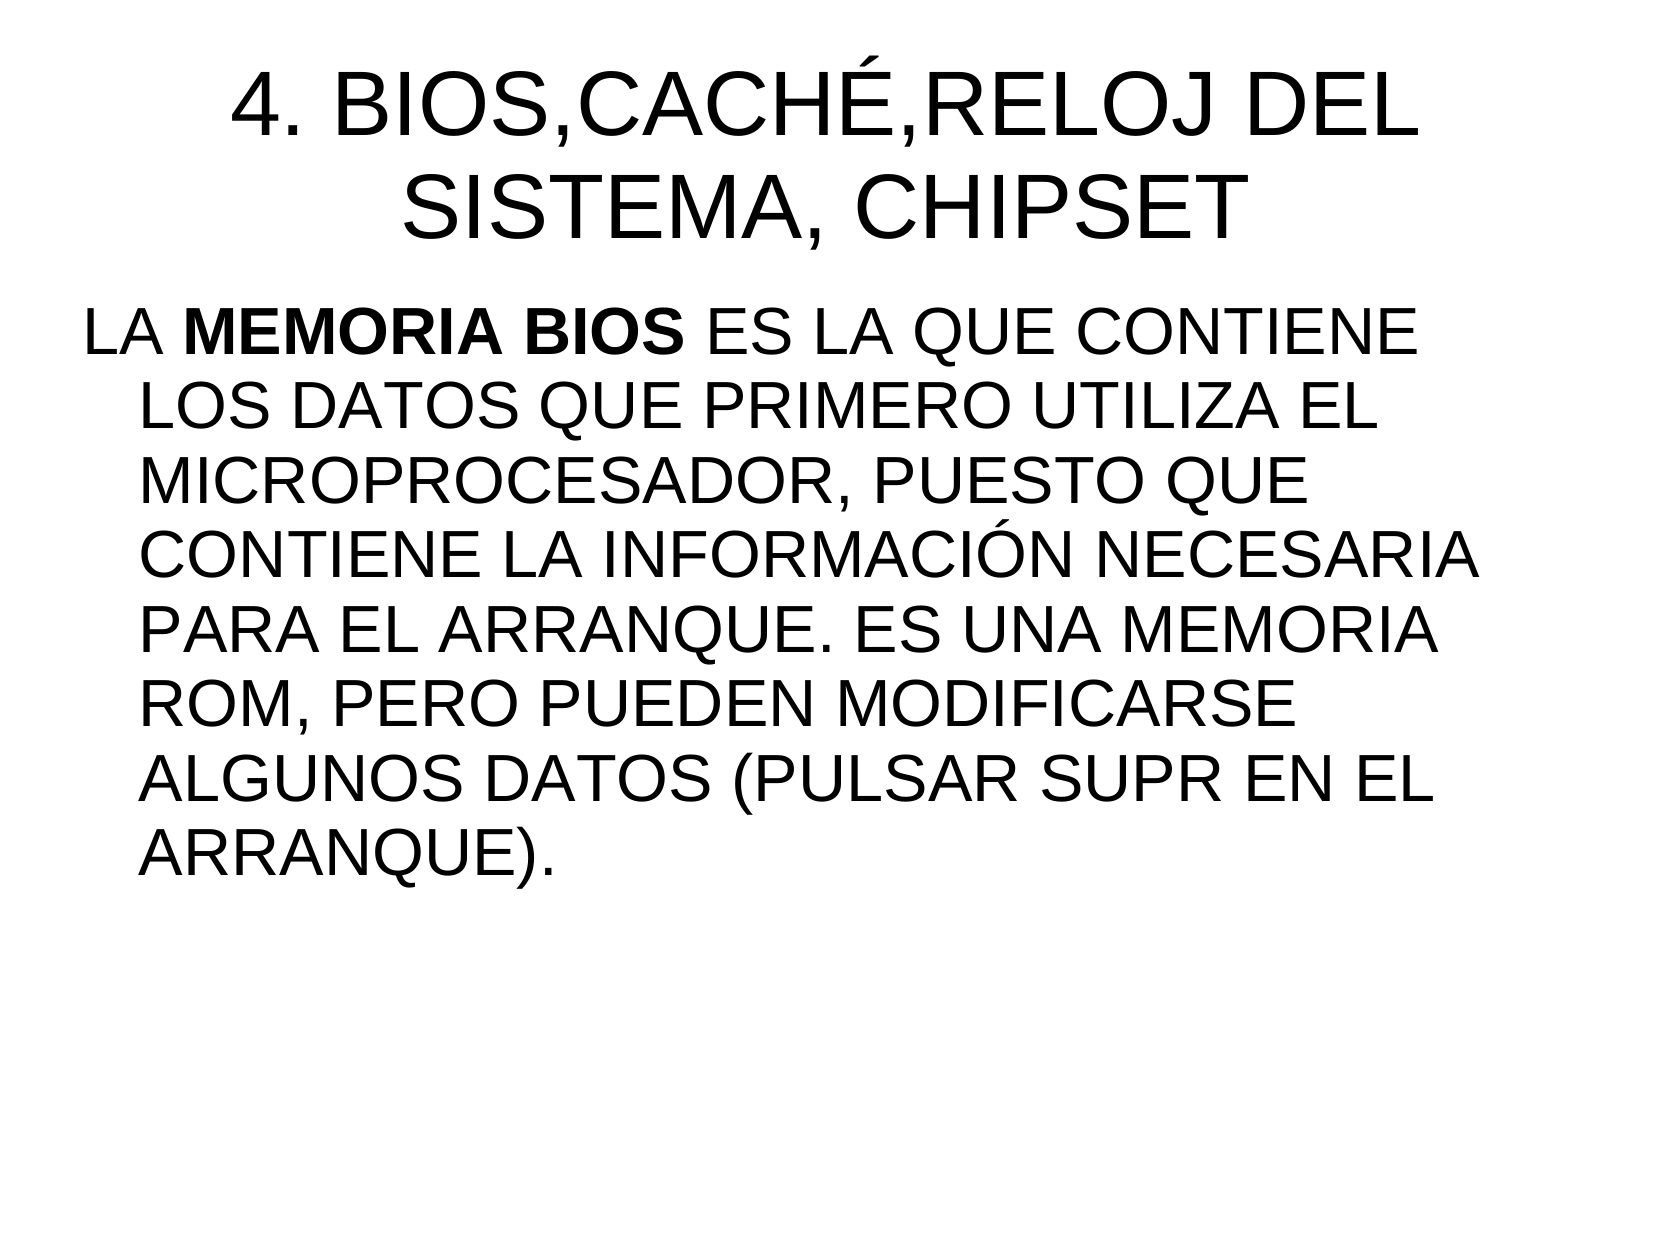

# 4. BIOS,CACHÉ,RELOJ DEL SISTEMA, CHIPSET
LA MEMORIA BIOS ES LA QUE CONTIENE LOS DATOS QUE PRIMERO UTILIZA EL MICROPROCESADOR, PUESTO QUE CONTIENE LA INFORMACIÓN NECESARIA PARA EL ARRANQUE. ES UNA MEMORIA ROM, PERO PUEDEN MODIFICARSE ALGUNOS DATOS (PULSAR SUPR EN EL ARRANQUE).